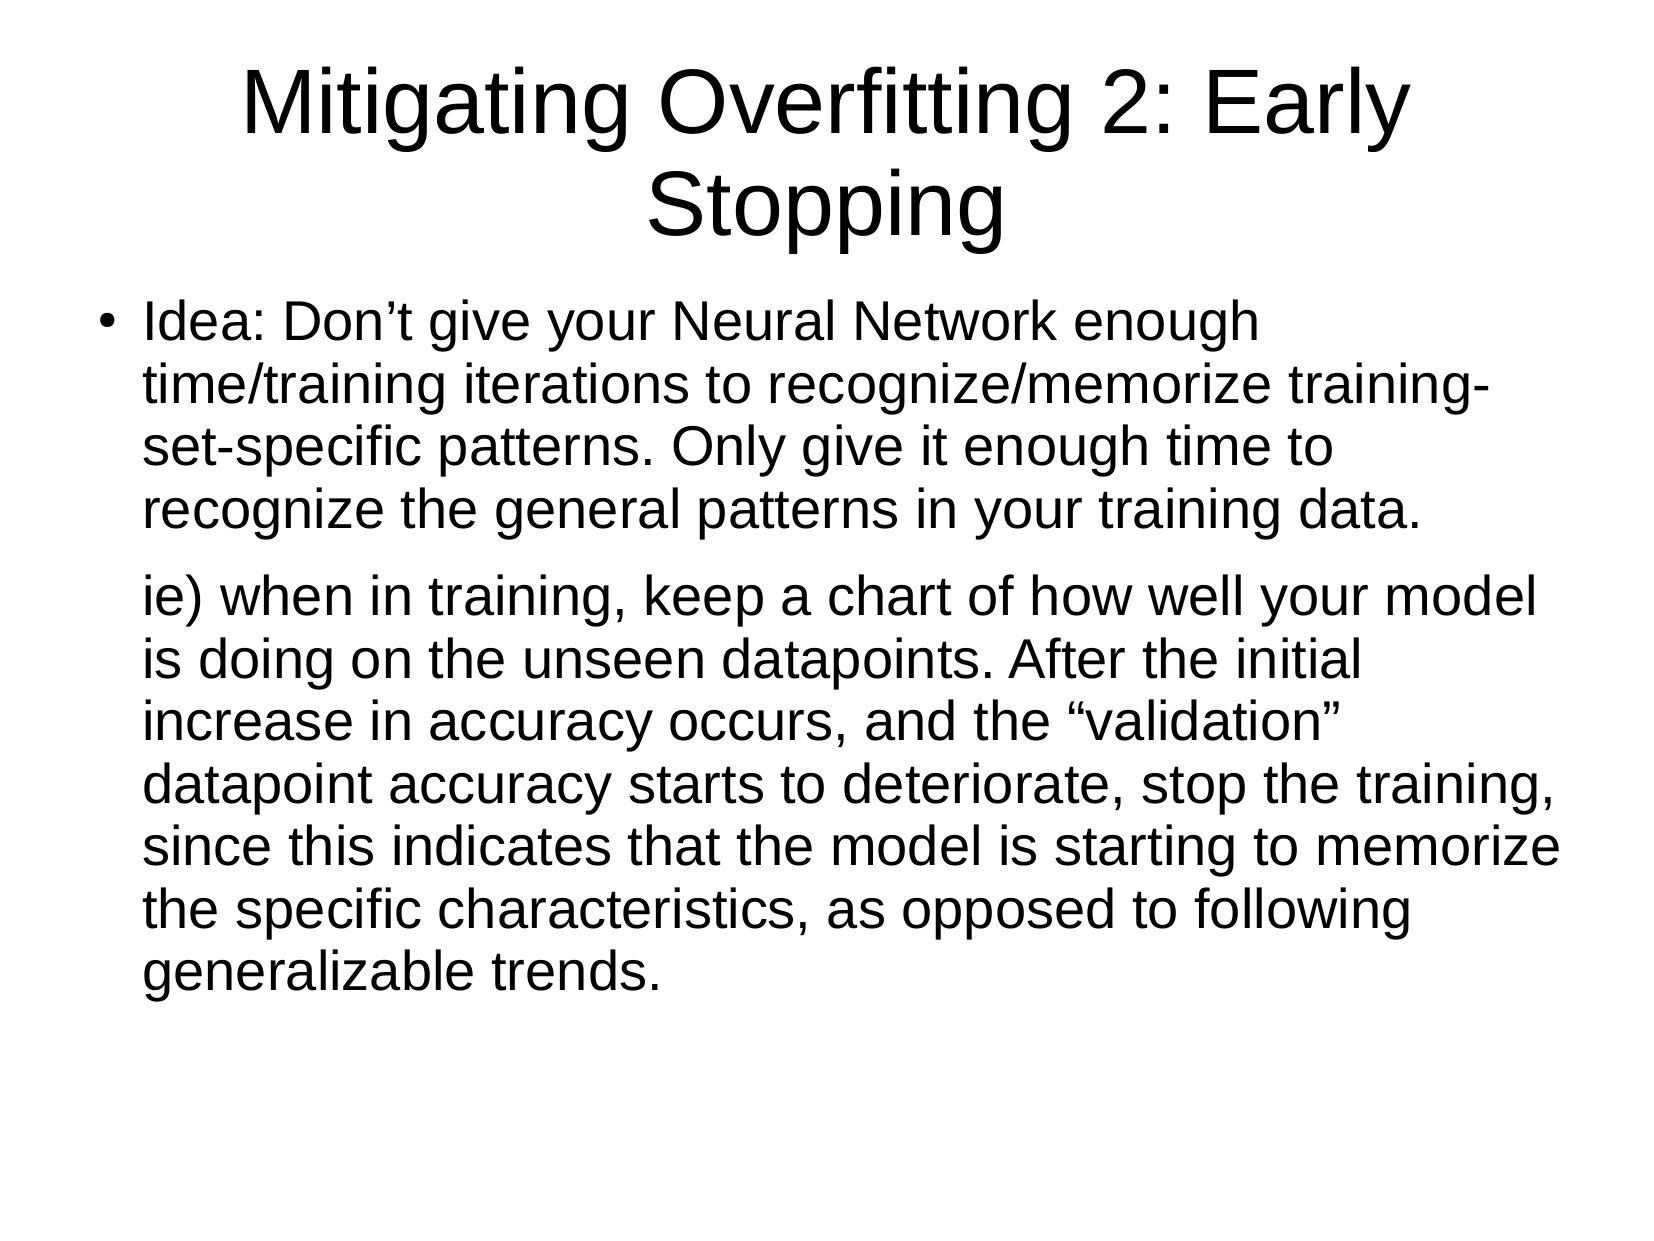

# Mitigating Overfitting 2: Early Stopping
Idea: Don’t give your Neural Network enough time/training iterations to recognize/memorize training-set-specific patterns. Only give it enough time to recognize the general patterns in your training data.
ie) when in training, keep a chart of how well your model is doing on the unseen datapoints. After the initial increase in accuracy occurs, and the “validation” datapoint accuracy starts to deteriorate, stop the training, since this indicates that the model is starting to memorize the specific characteristics, as opposed to following generalizable trends.